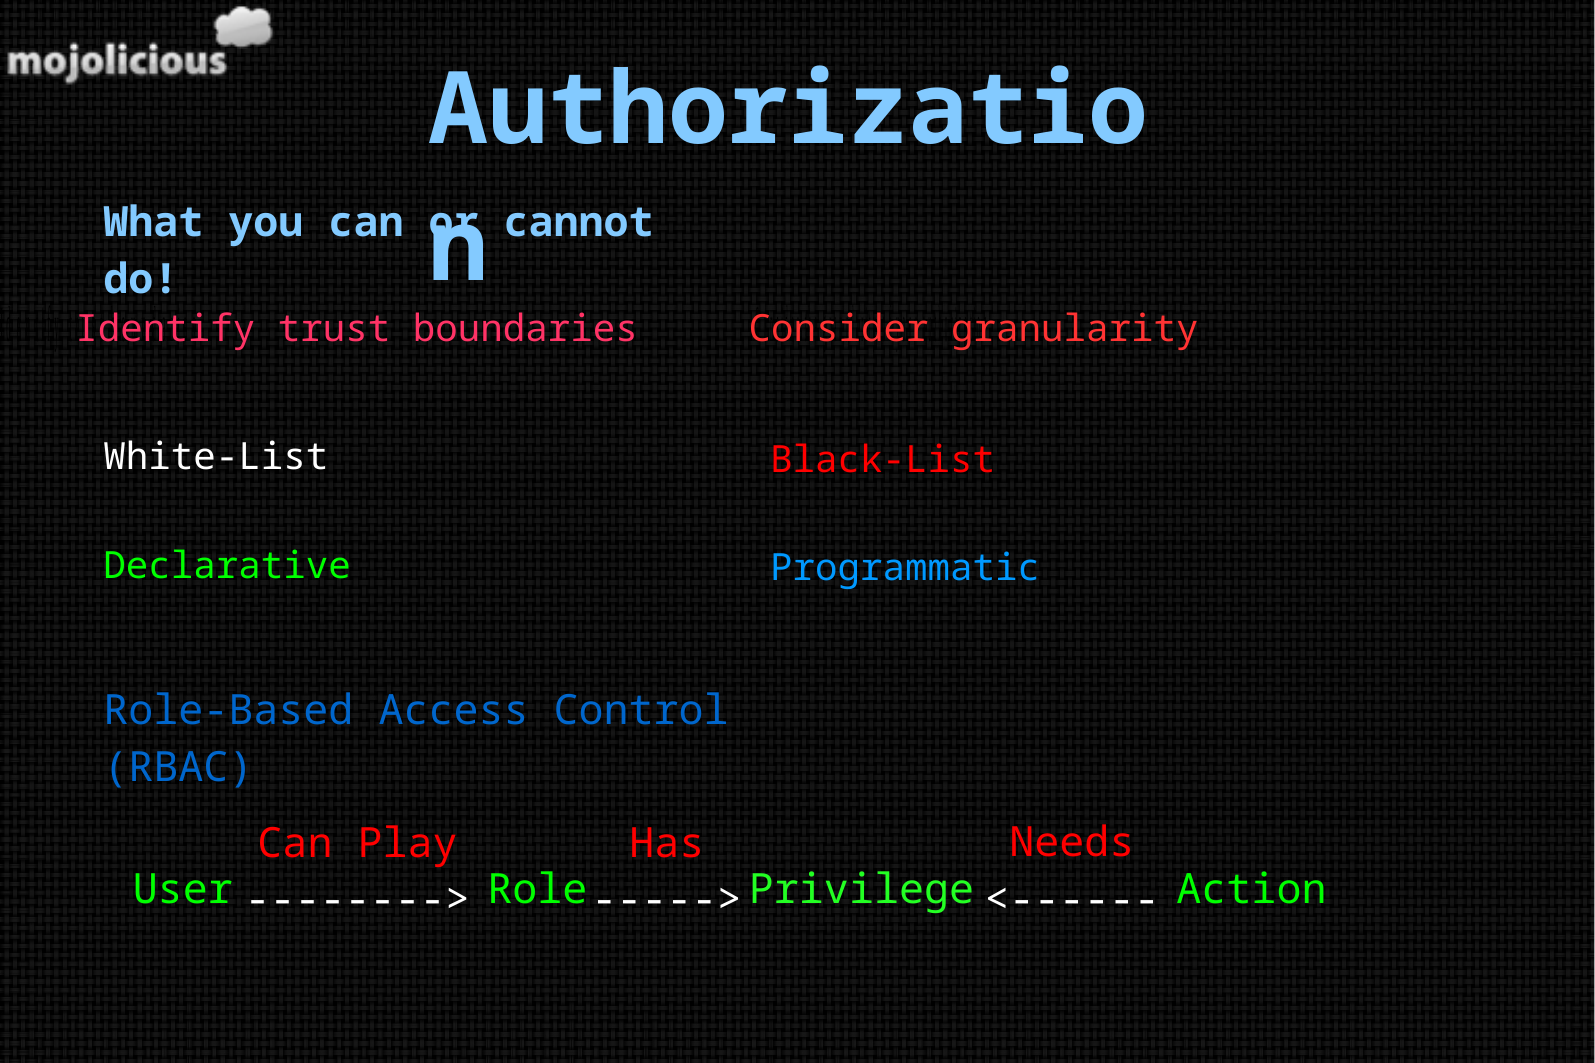

Authorization
What you can or cannot do!
Consider granularity
Identify trust boundaries
Black-List
White-List
Declarative
Programmatic
Role-Based Access Control (RBAC)
Needs
<------
Can Play
-------->
Has
----->
User
Role
Privilege
Action